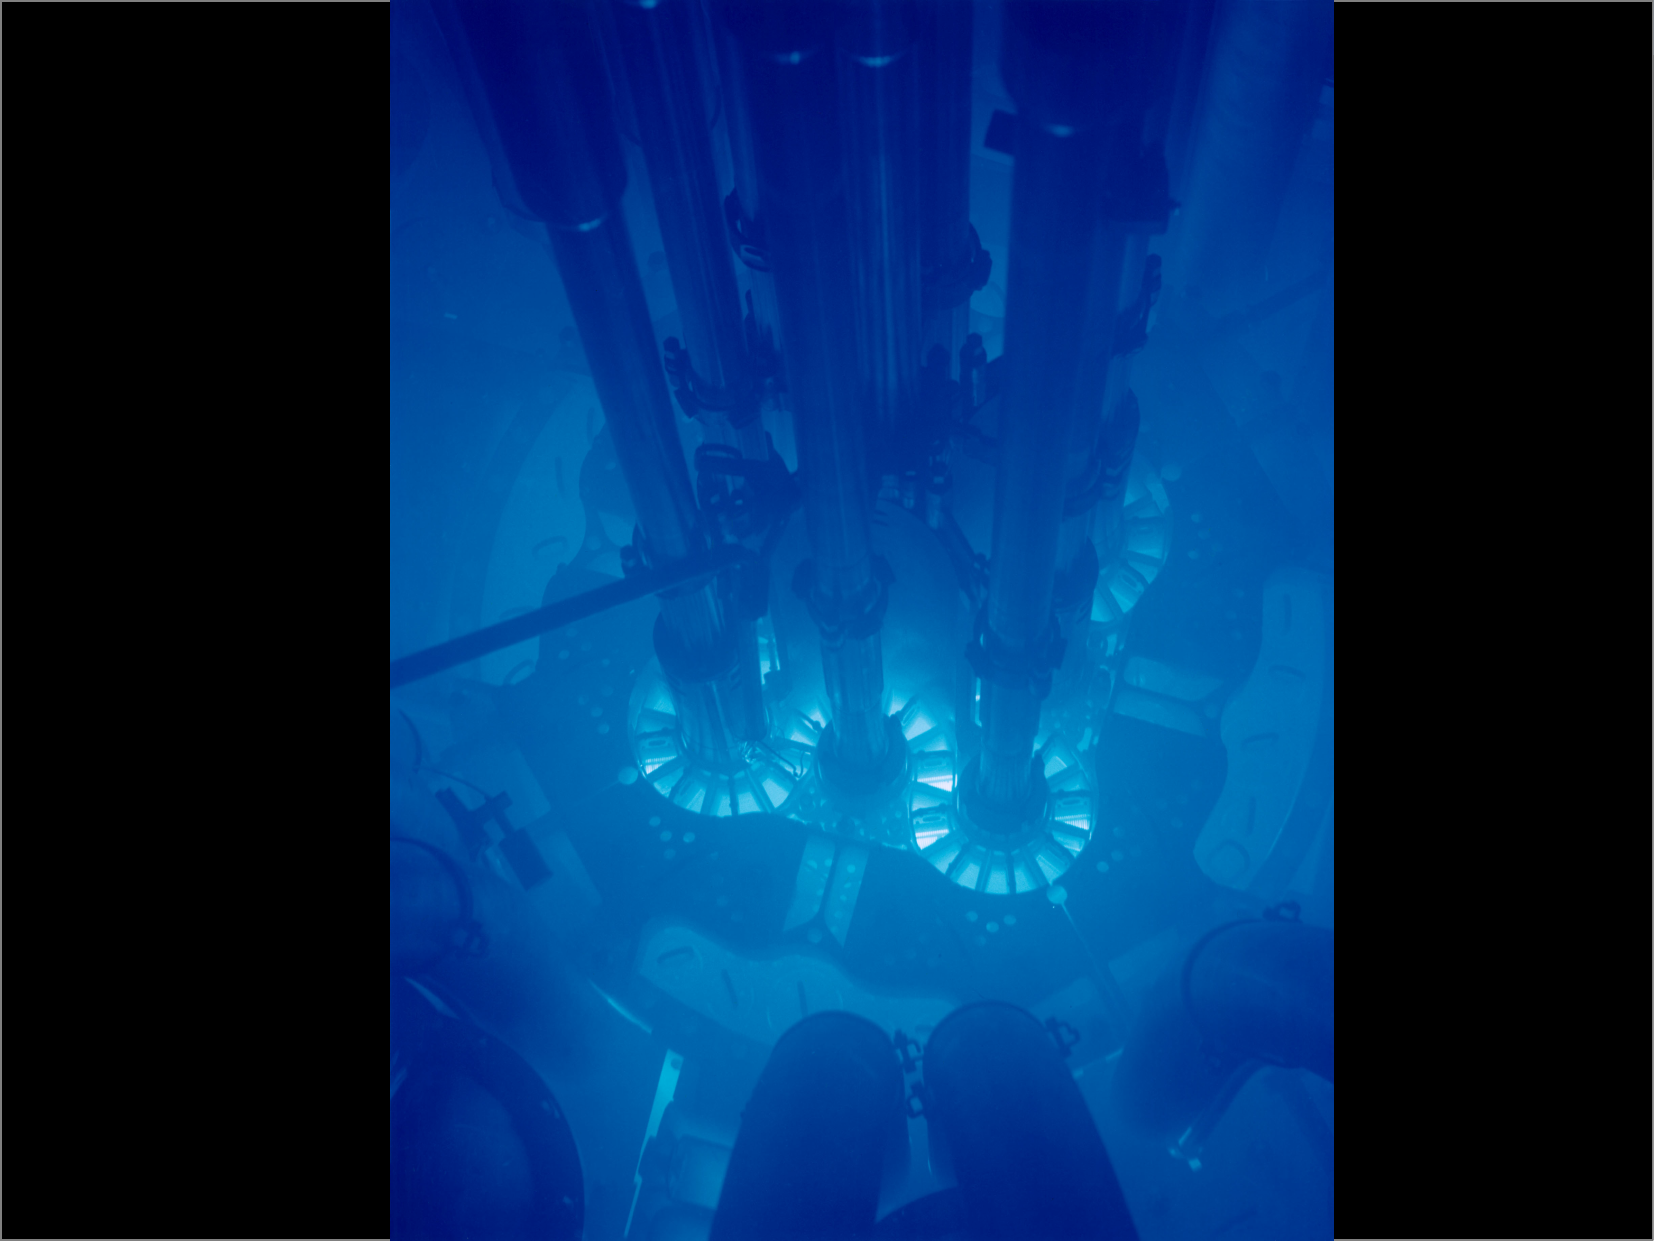

ITeDA 2017
Asorey - AP - U03 Detectores
25